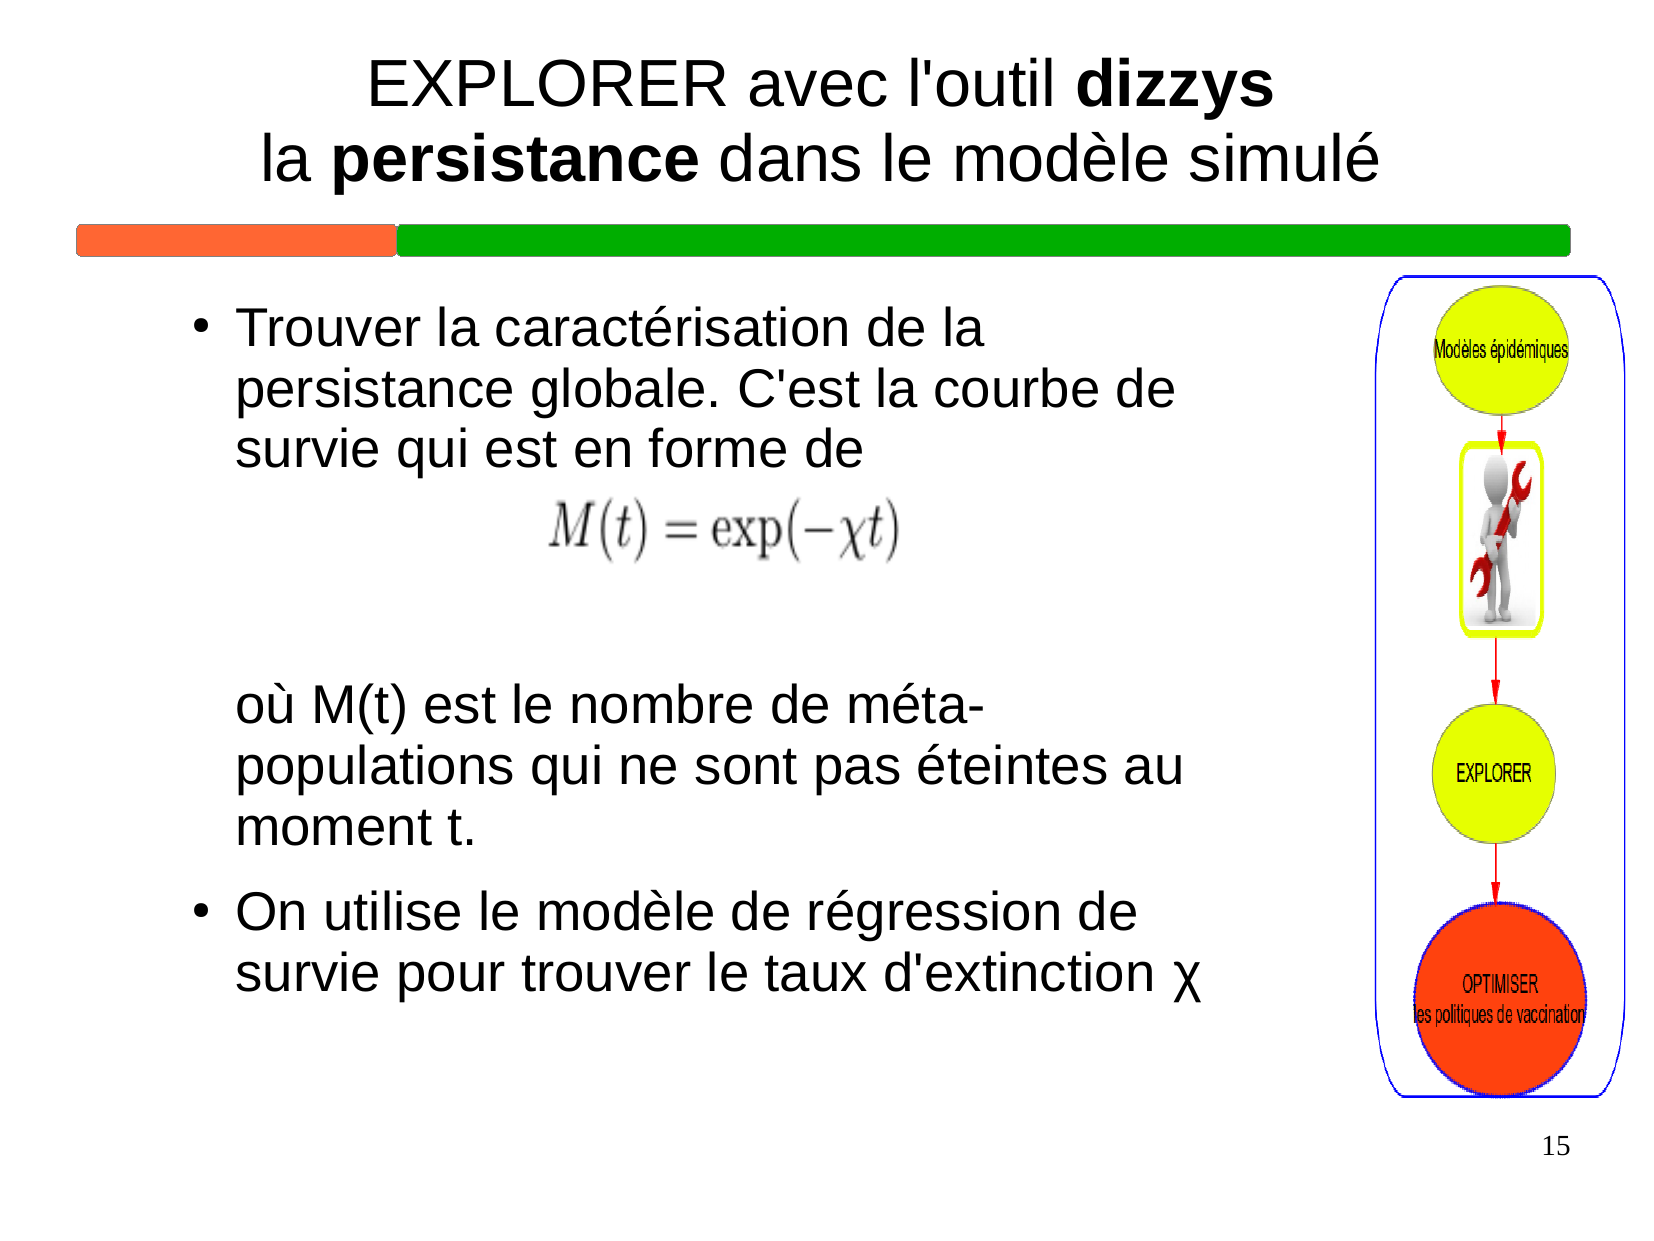

# EXPLORER avec l'outil dizzys la persistance dans le modèle simulé
Trouver la caractérisation de la persistance globale. C'est la courbe de survie qui est en forme de
où M(t) est le nombre de méta-populations qui ne sont pas éteintes au moment t.
On utilise le modèle de régression de survie pour trouver le taux d'extinction χ
15